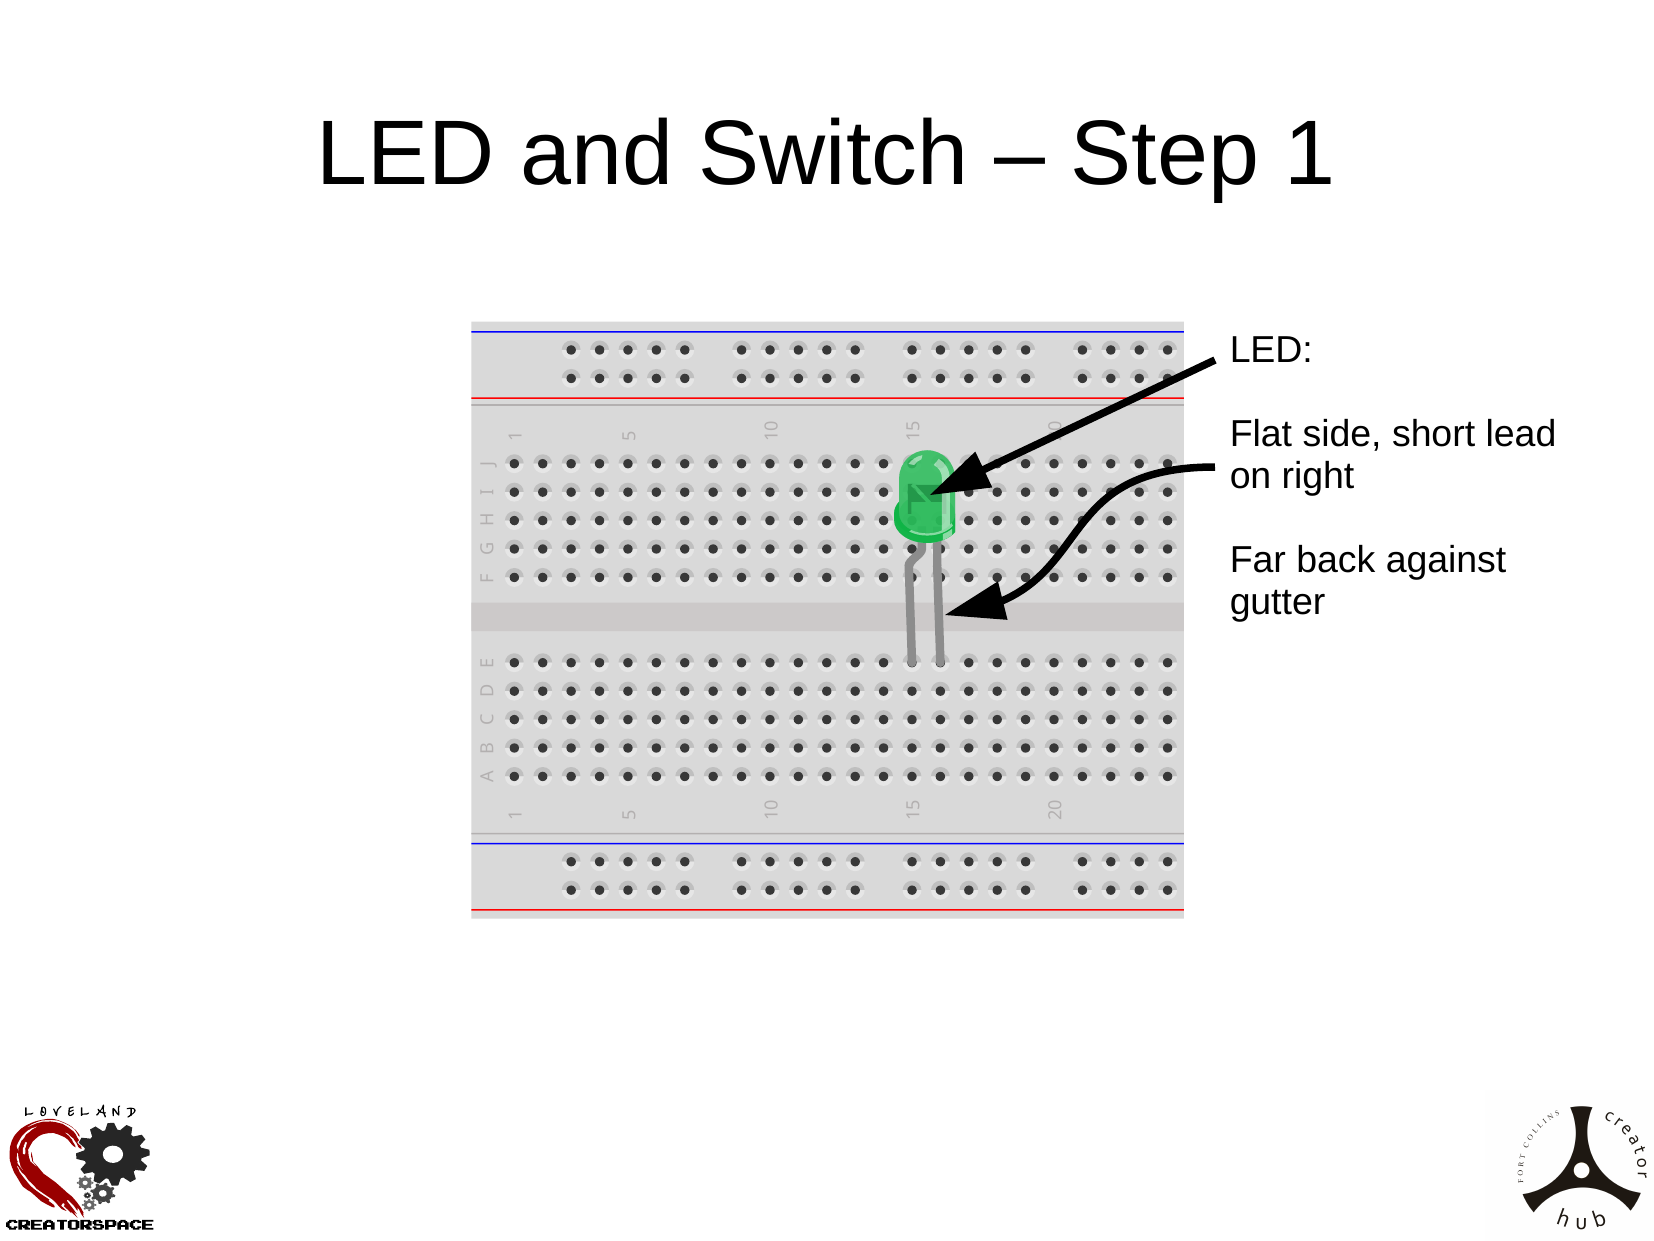

# LED and Switch – Step 1
LED:
Flat side, short lead
on right
Far back against
gutter